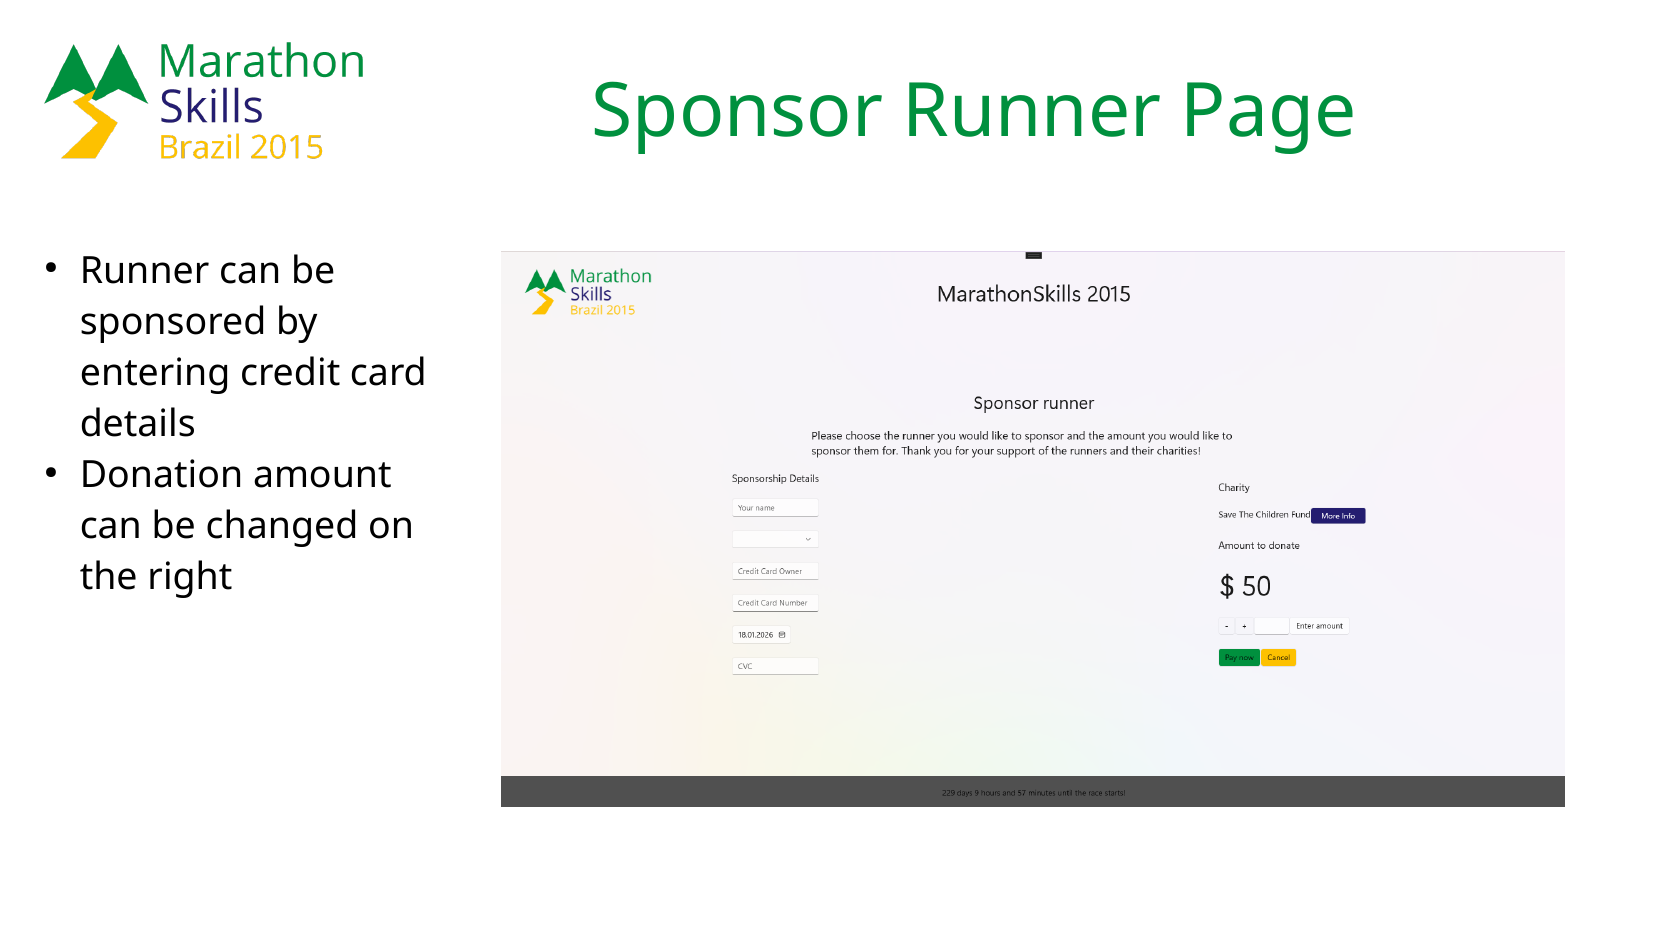

# Sponsor Runner Page
Runner can be sponsored by entering credit card details
Donation amount can be changed on the right